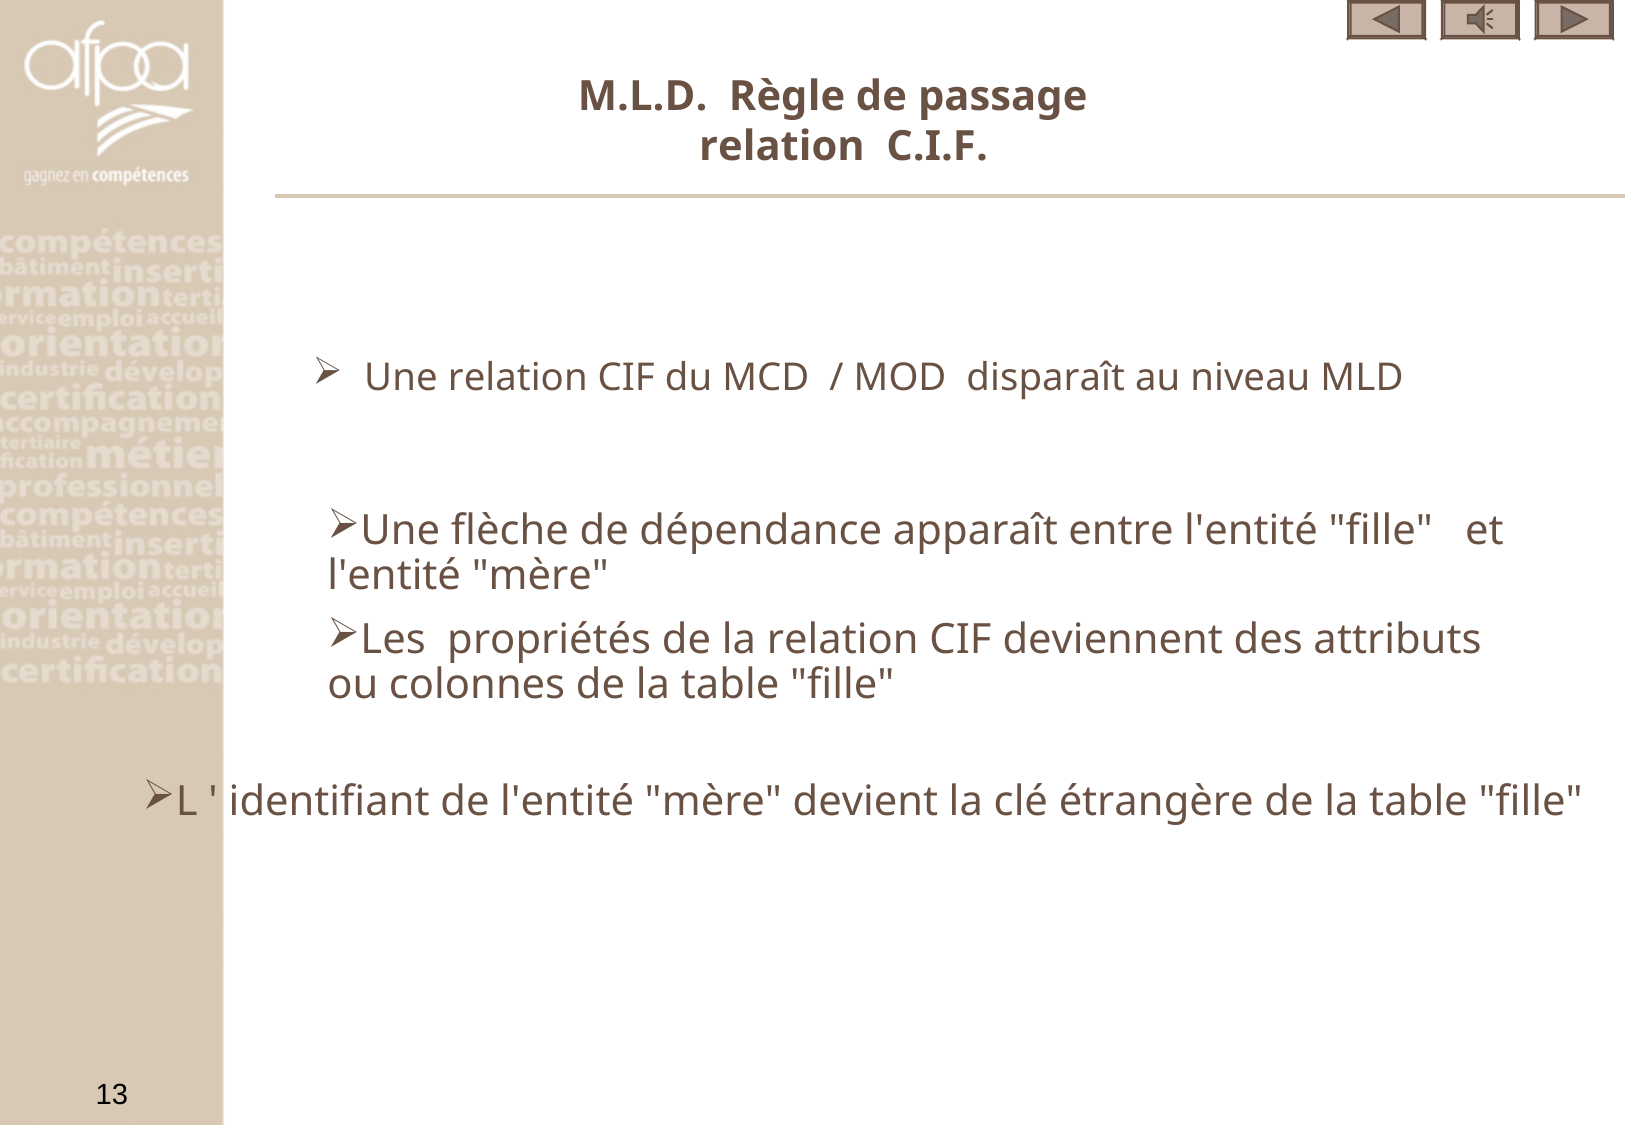

# M.L.D. Règle de passage relation C.I.F.
Une relation CIF du MCD / MOD disparaît au niveau MLD
Une flèche de dépendance apparaît entre l'entité "fille" et l'entité "mère"
Les propriétés de la relation CIF deviennent des attributs ou colonnes de la table "fille"
L ' identifiant de l'entité "mère" devient la clé étrangère de la table "fille"